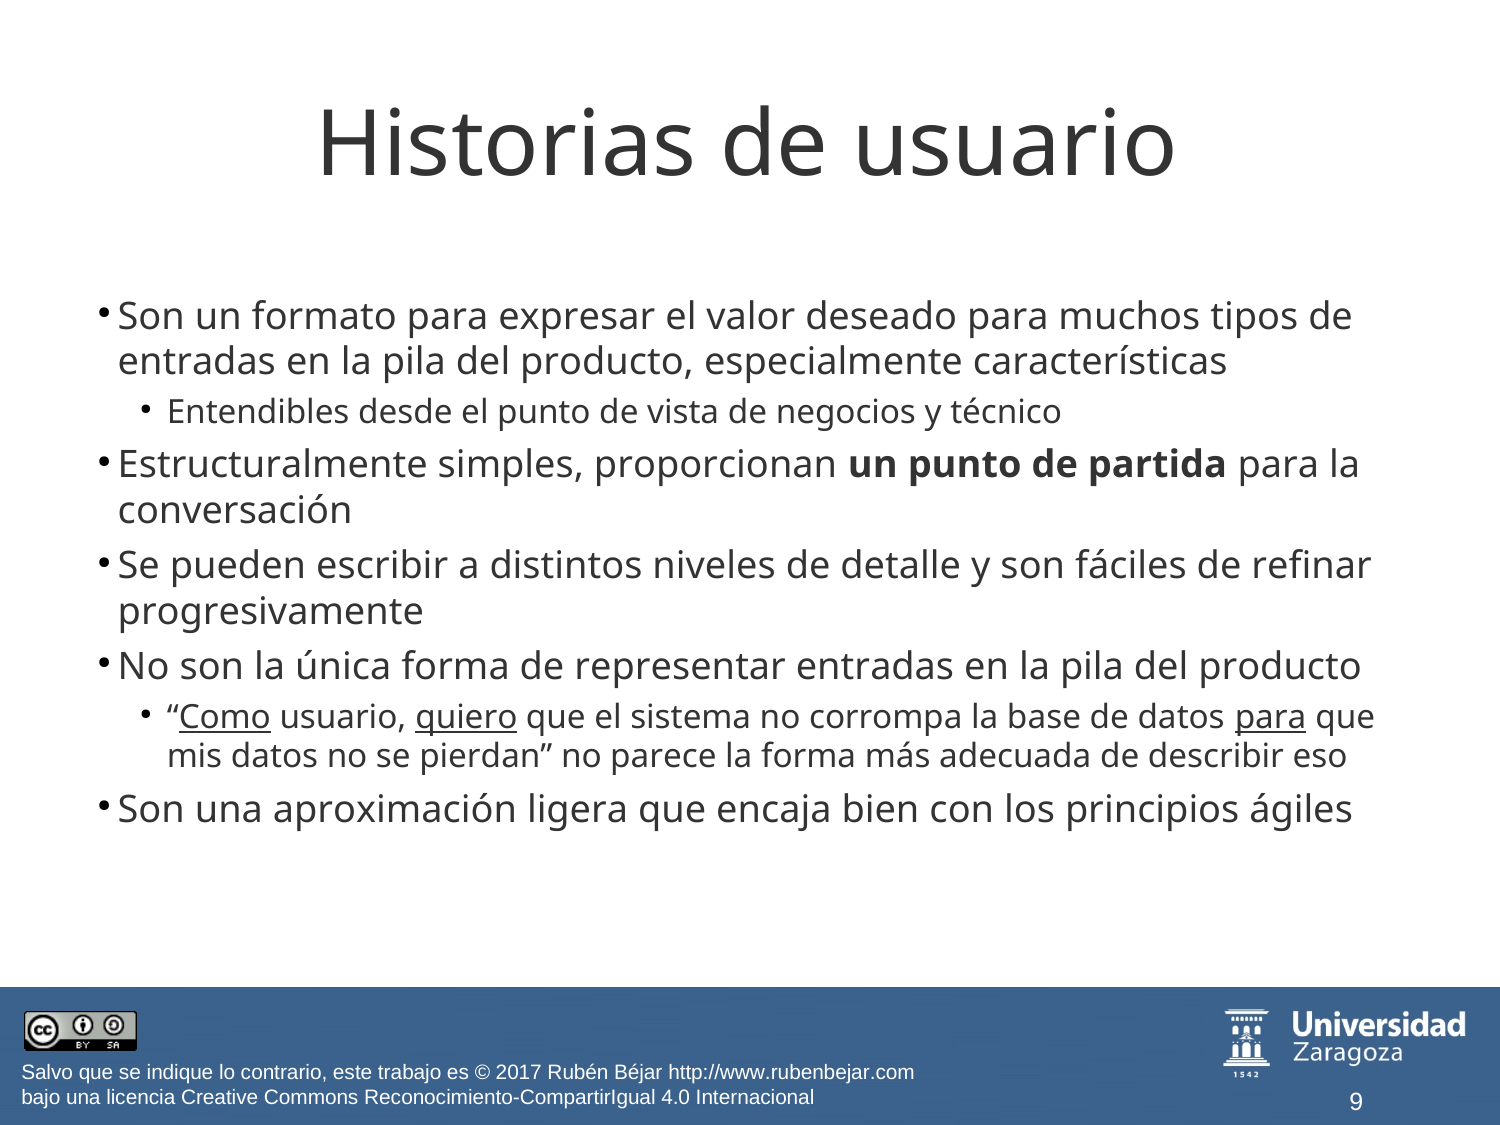

# Historias de usuario
Son un formato para expresar el valor deseado para muchos tipos de entradas en la pila del producto, especialmente características
Entendibles desde el punto de vista de negocios y técnico
Estructuralmente simples, proporcionan un punto de partida para la conversación
Se pueden escribir a distintos niveles de detalle y son fáciles de refinar progresivamente
No son la única forma de representar entradas en la pila del producto
“Como usuario, quiero que el sistema no corrompa la base de datos para que mis datos no se pierdan” no parece la forma más adecuada de describir eso
Son una aproximación ligera que encaja bien con los principios ágiles